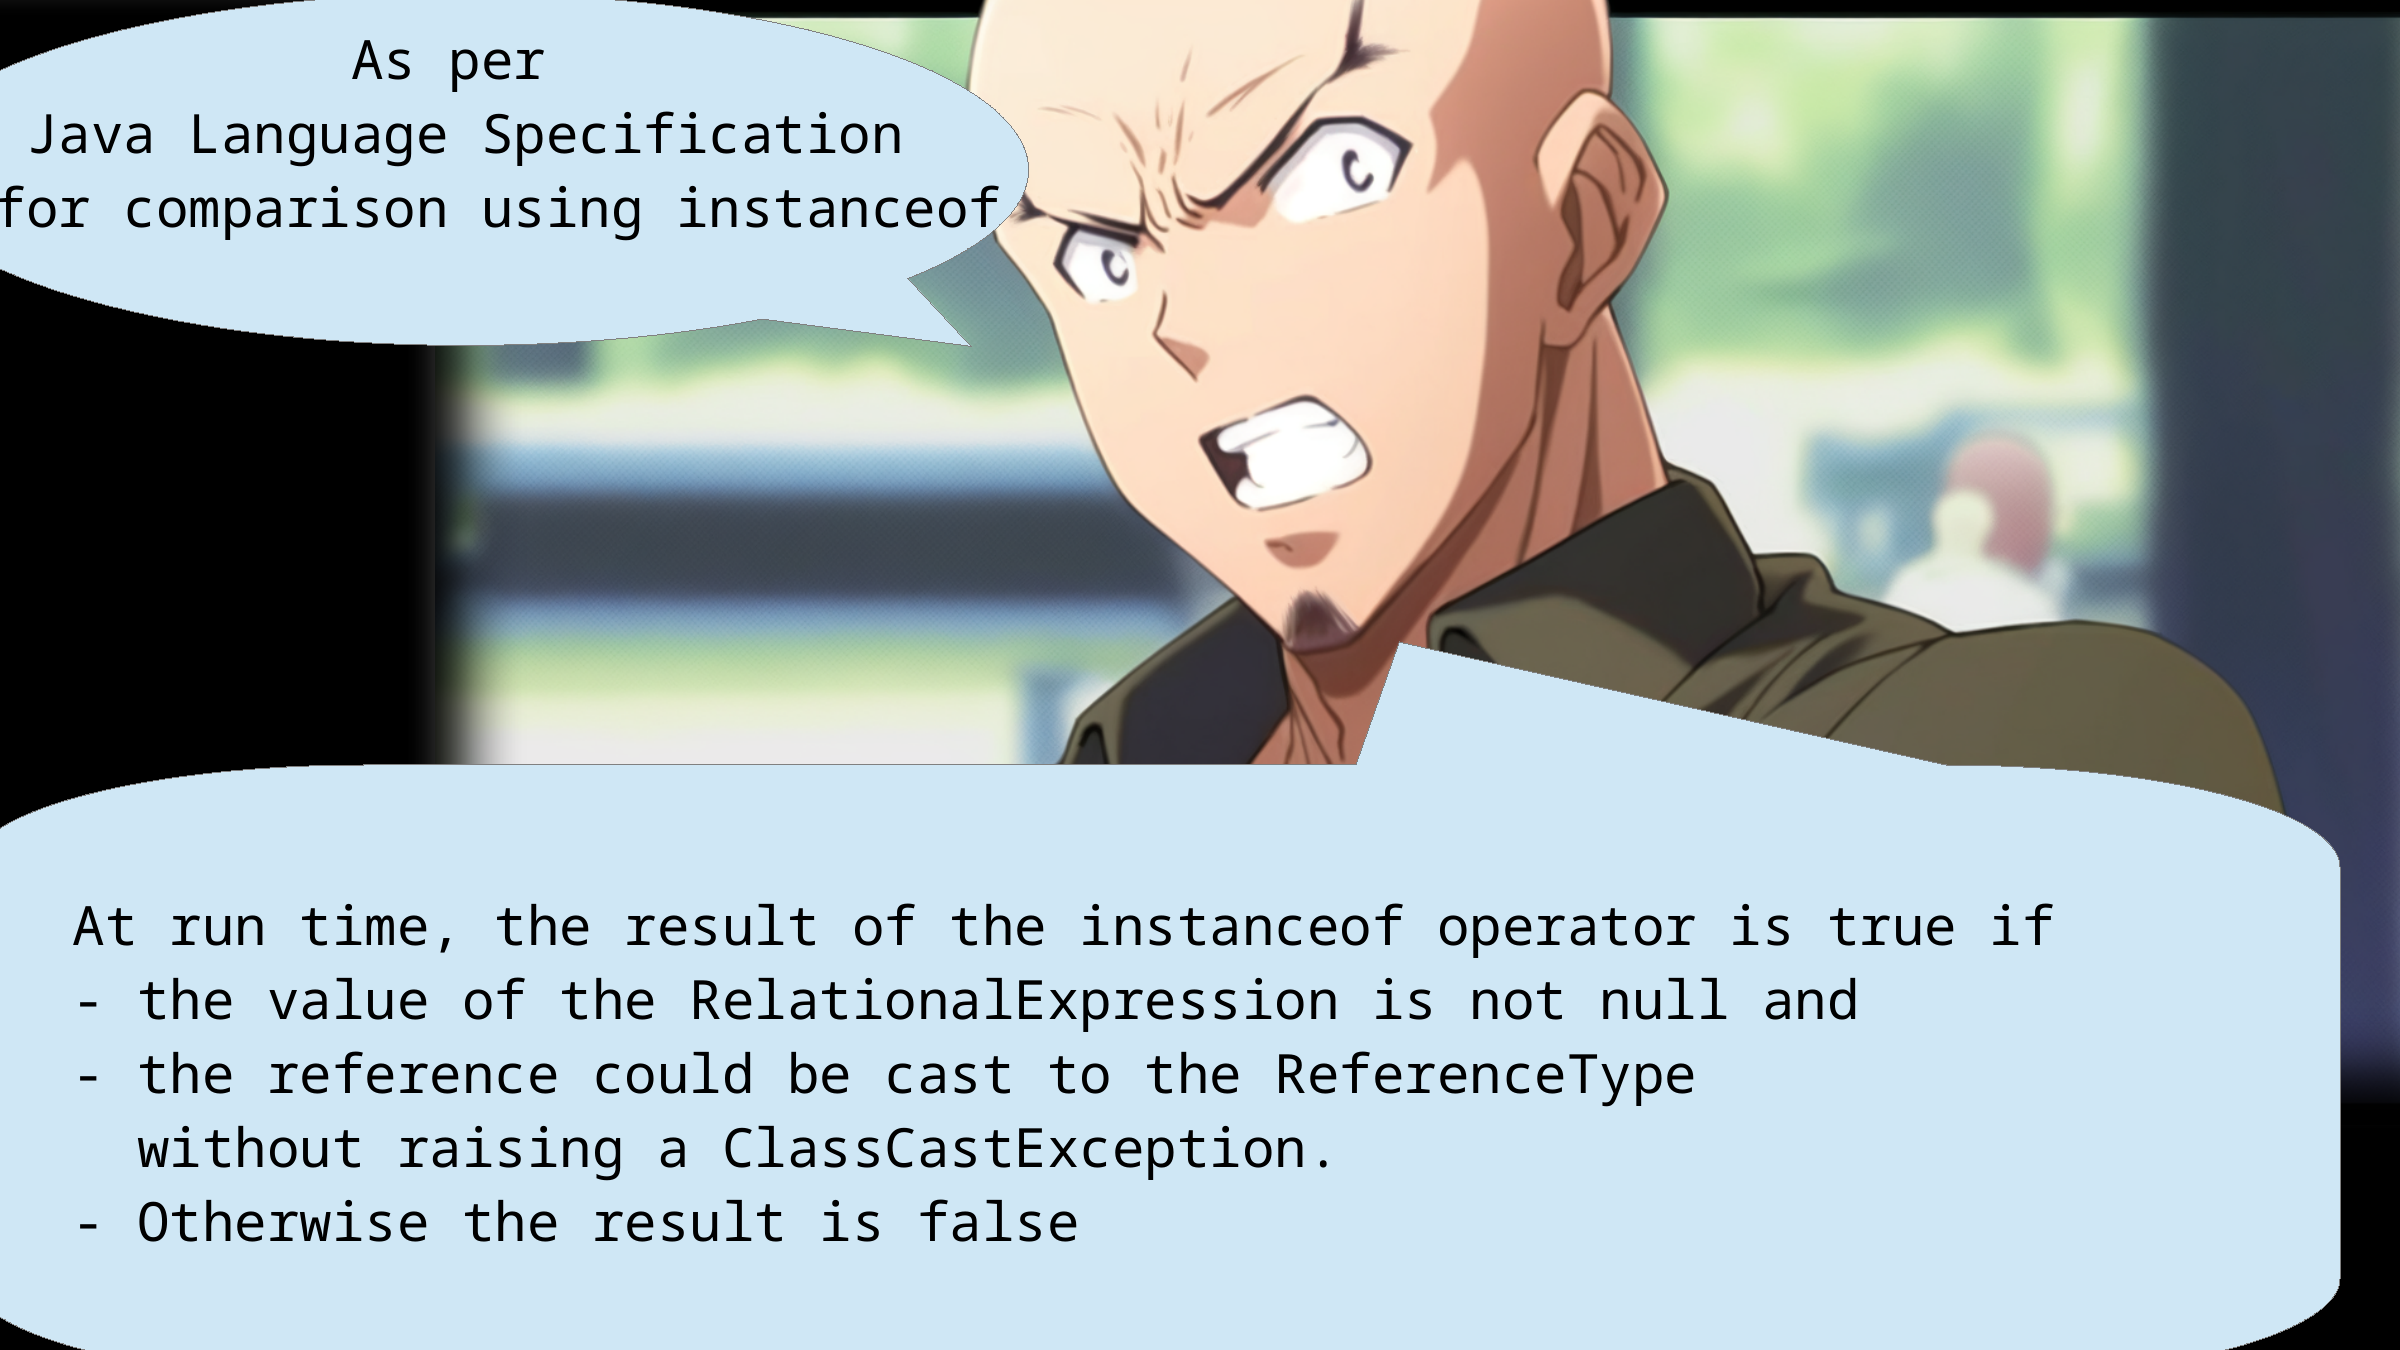

As per
Java Language Specification
 for comparison using instanceof
At run time, the result of the instanceof operator is true if
- the value of the RelationalExpression is not null and
- the reference could be cast to the ReferenceType
 without raising a ClassCastException.
- Otherwise the result is false